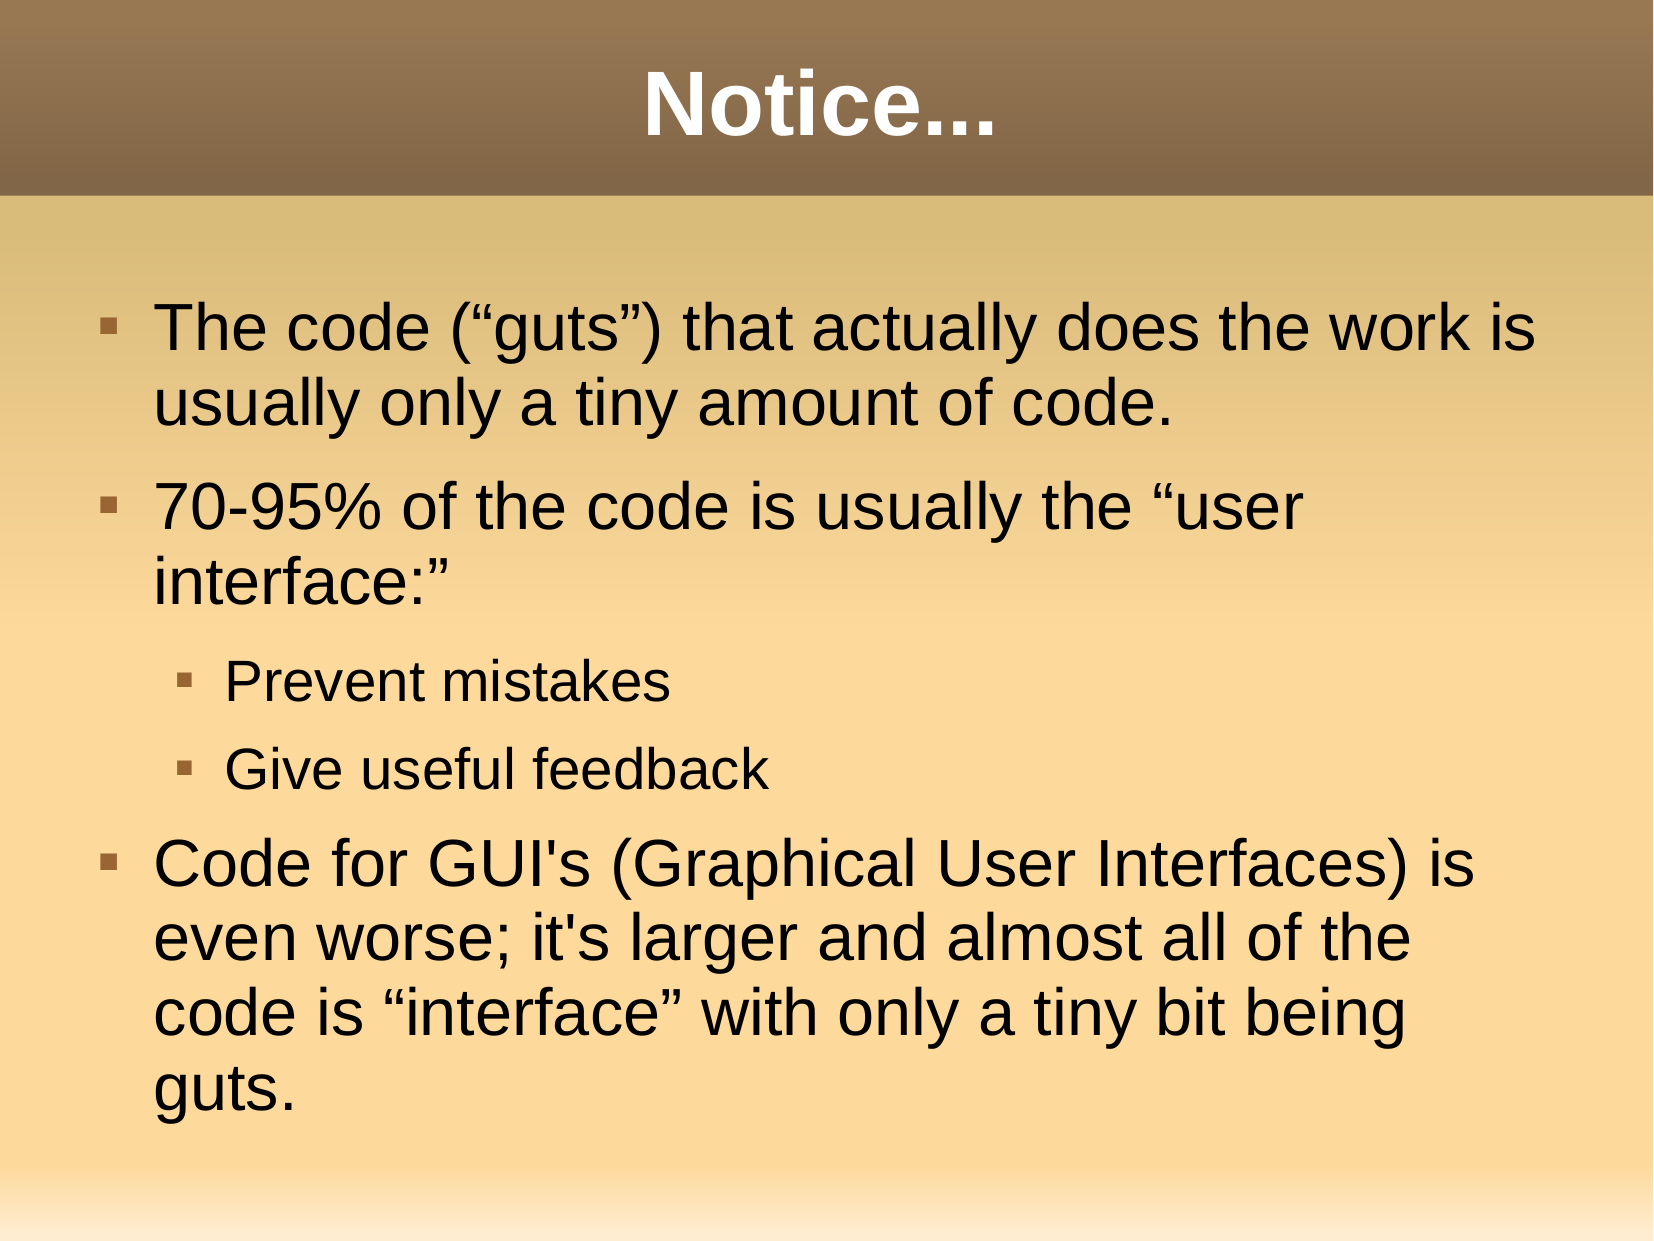

# Notice...
The code (“guts”) that actually does the work is usually only a tiny amount of code.
70-95% of the code is usually the “user interface:”
Prevent mistakes
Give useful feedback
Code for GUI's (Graphical User Interfaces) is even worse; it's larger and almost all of the code is “interface” with only a tiny bit being guts.